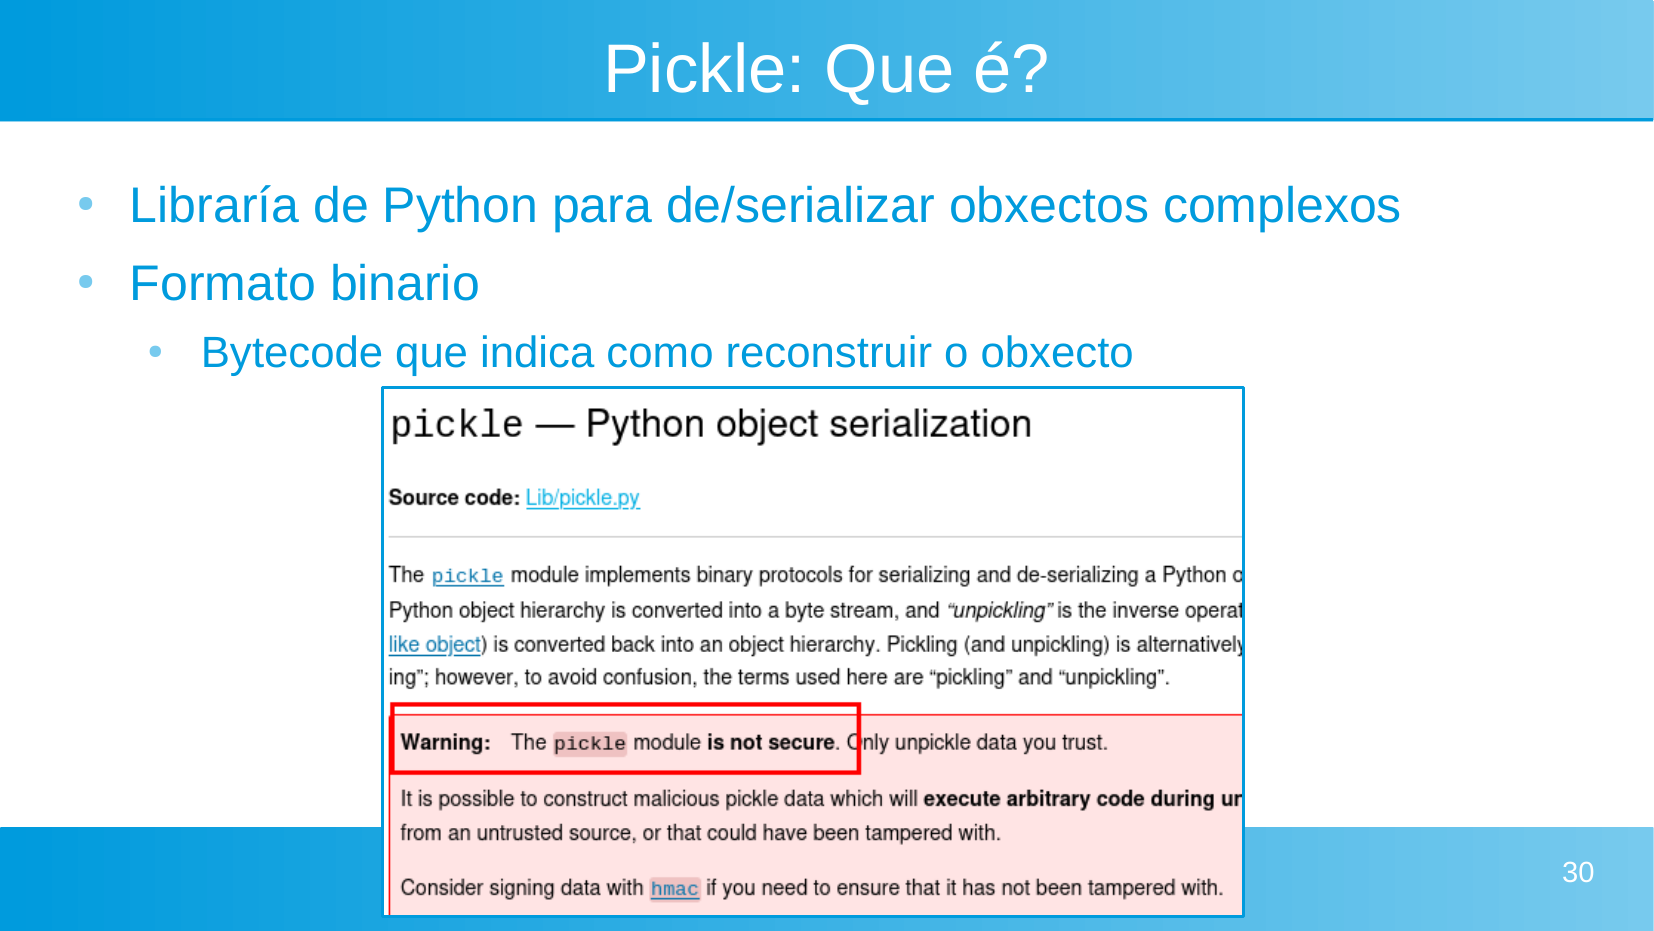

# Pickle: Que é?
Libraría de Python para de/serializar obxectos complexos
Formato binario
Bytecode que indica como reconstruir o obxecto
30